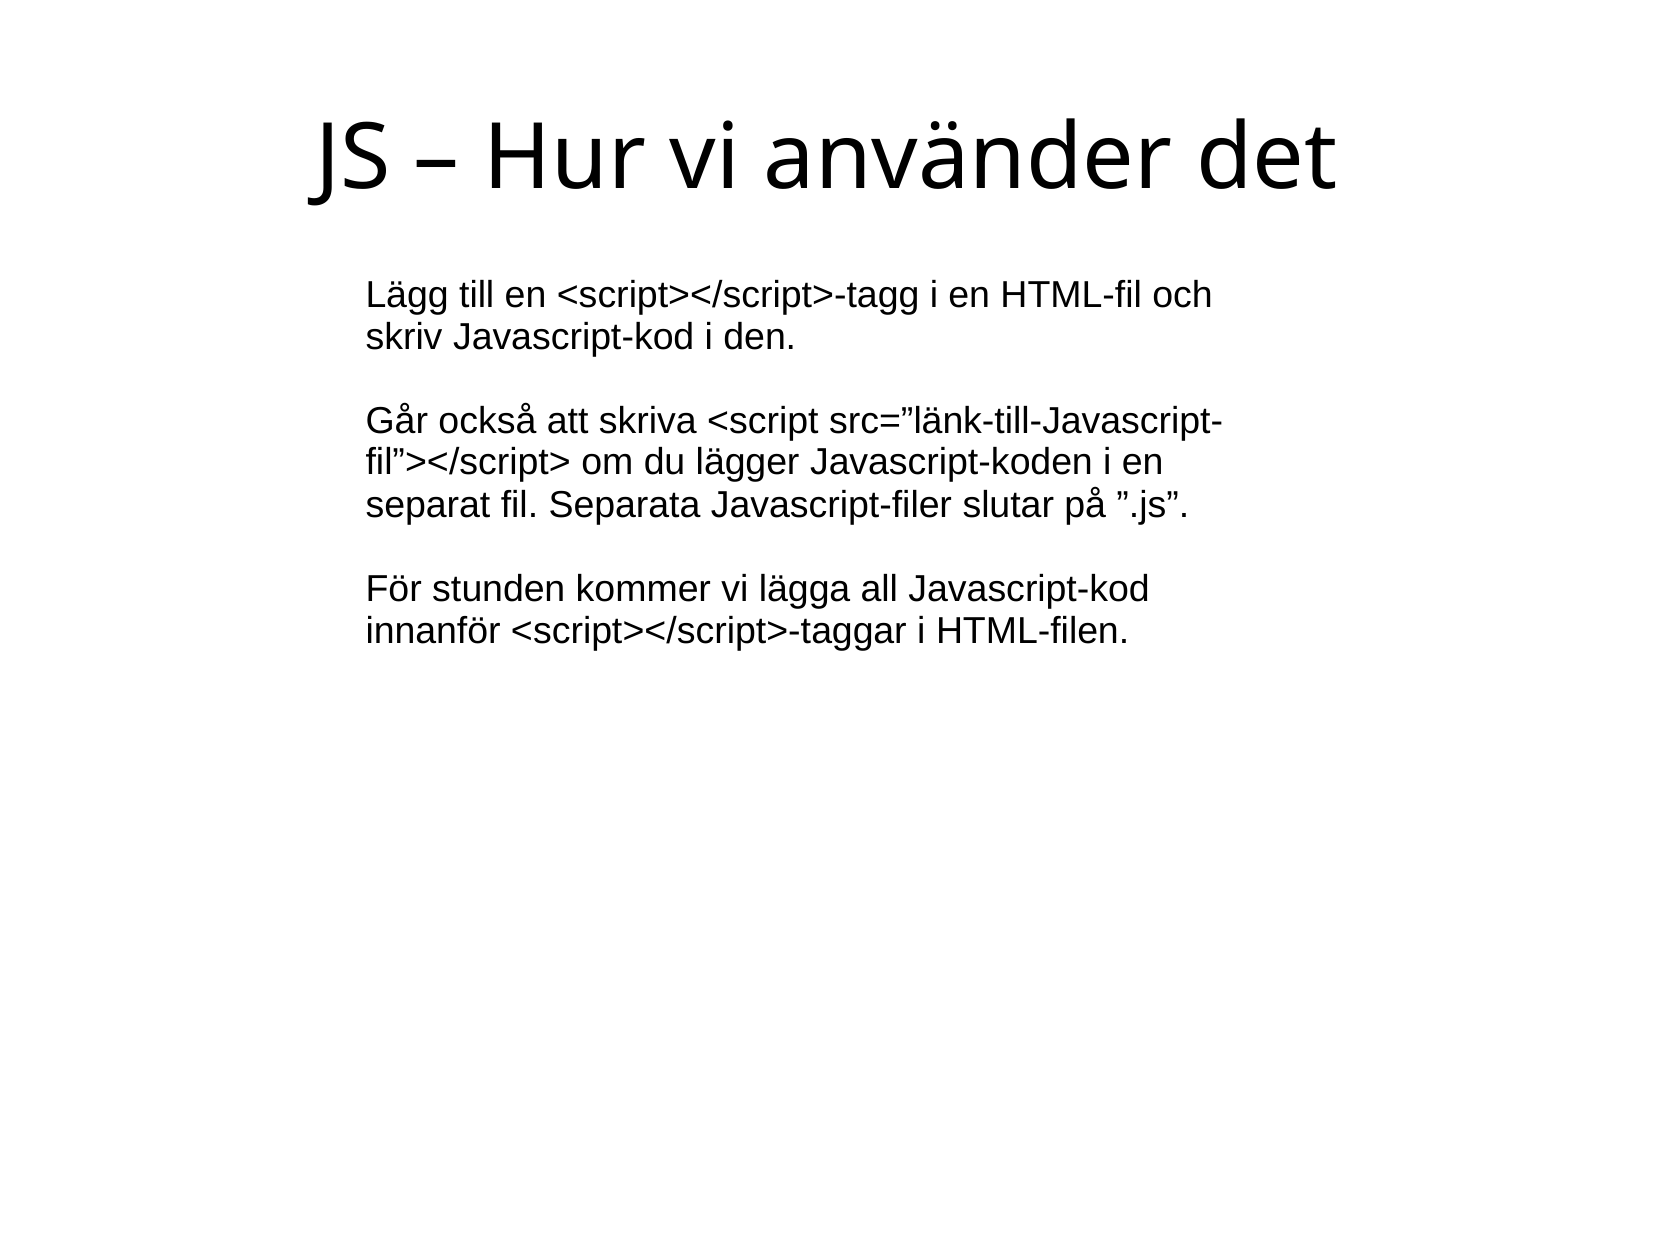

# JS – Hur vi använder det
Lägg till en <script></script>-tagg i en HTML-fil och skriv Javascript-kod i den.
Går också att skriva <script src=”länk-till-Javascript-fil”></script> om du lägger Javascript-koden i en separat fil. Separata Javascript-filer slutar på ”.js”.
För stunden kommer vi lägga all Javascript-kod innanför <script></script>-taggar i HTML-filen.